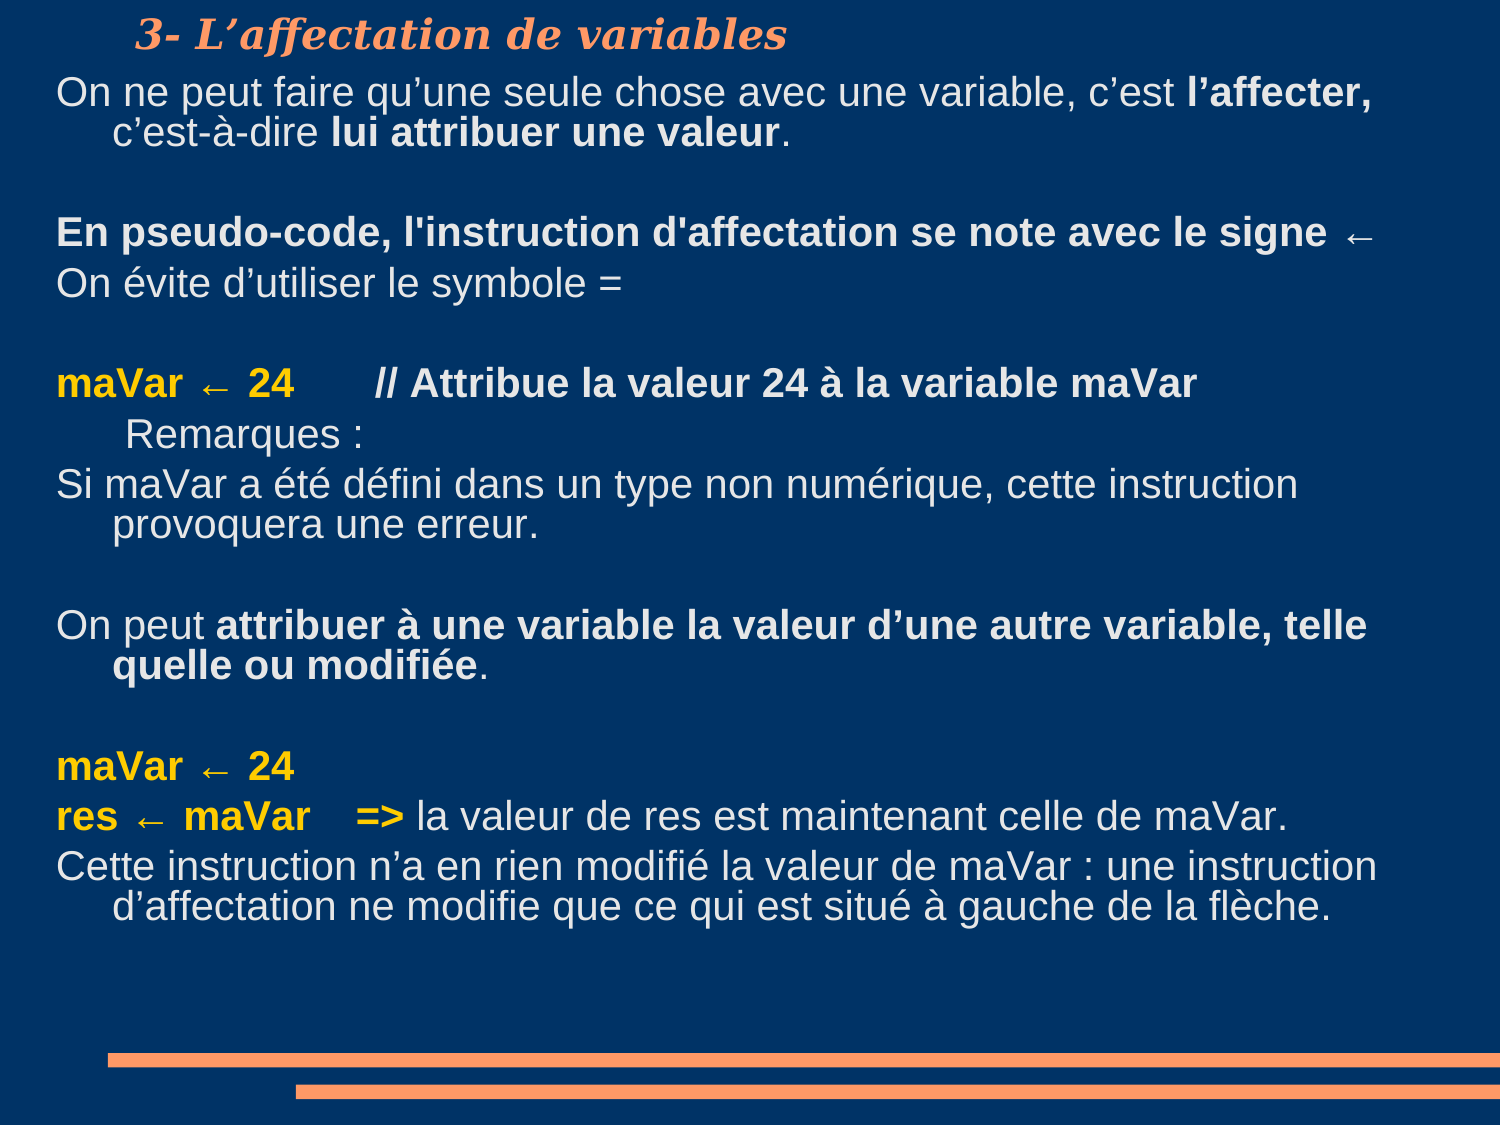

# 3- L’affectation de variables
On ne peut faire qu’une seule chose avec une variable, c’est l’affecter, c’est-à-dire lui attribuer une valeur.
En pseudo-code, l'instruction d'affectation se note avec le signe ←
On évite d’utiliser le symbole =
maVar ← 24 // Attribue la valeur 24 à la variable maVar
 Remarques :
Si maVar a été défini dans un type non numérique, cette instruction provoquera une erreur.
On peut attribuer à une variable la valeur d’une autre variable, telle quelle ou modifiée.
maVar ← 24
res ← maVar	=> la valeur de res est maintenant celle de maVar.
Cette instruction n’a en rien modifié la valeur de maVar : une instruction d’affectation ne modifie que ce qui est situé à gauche de la flèche.